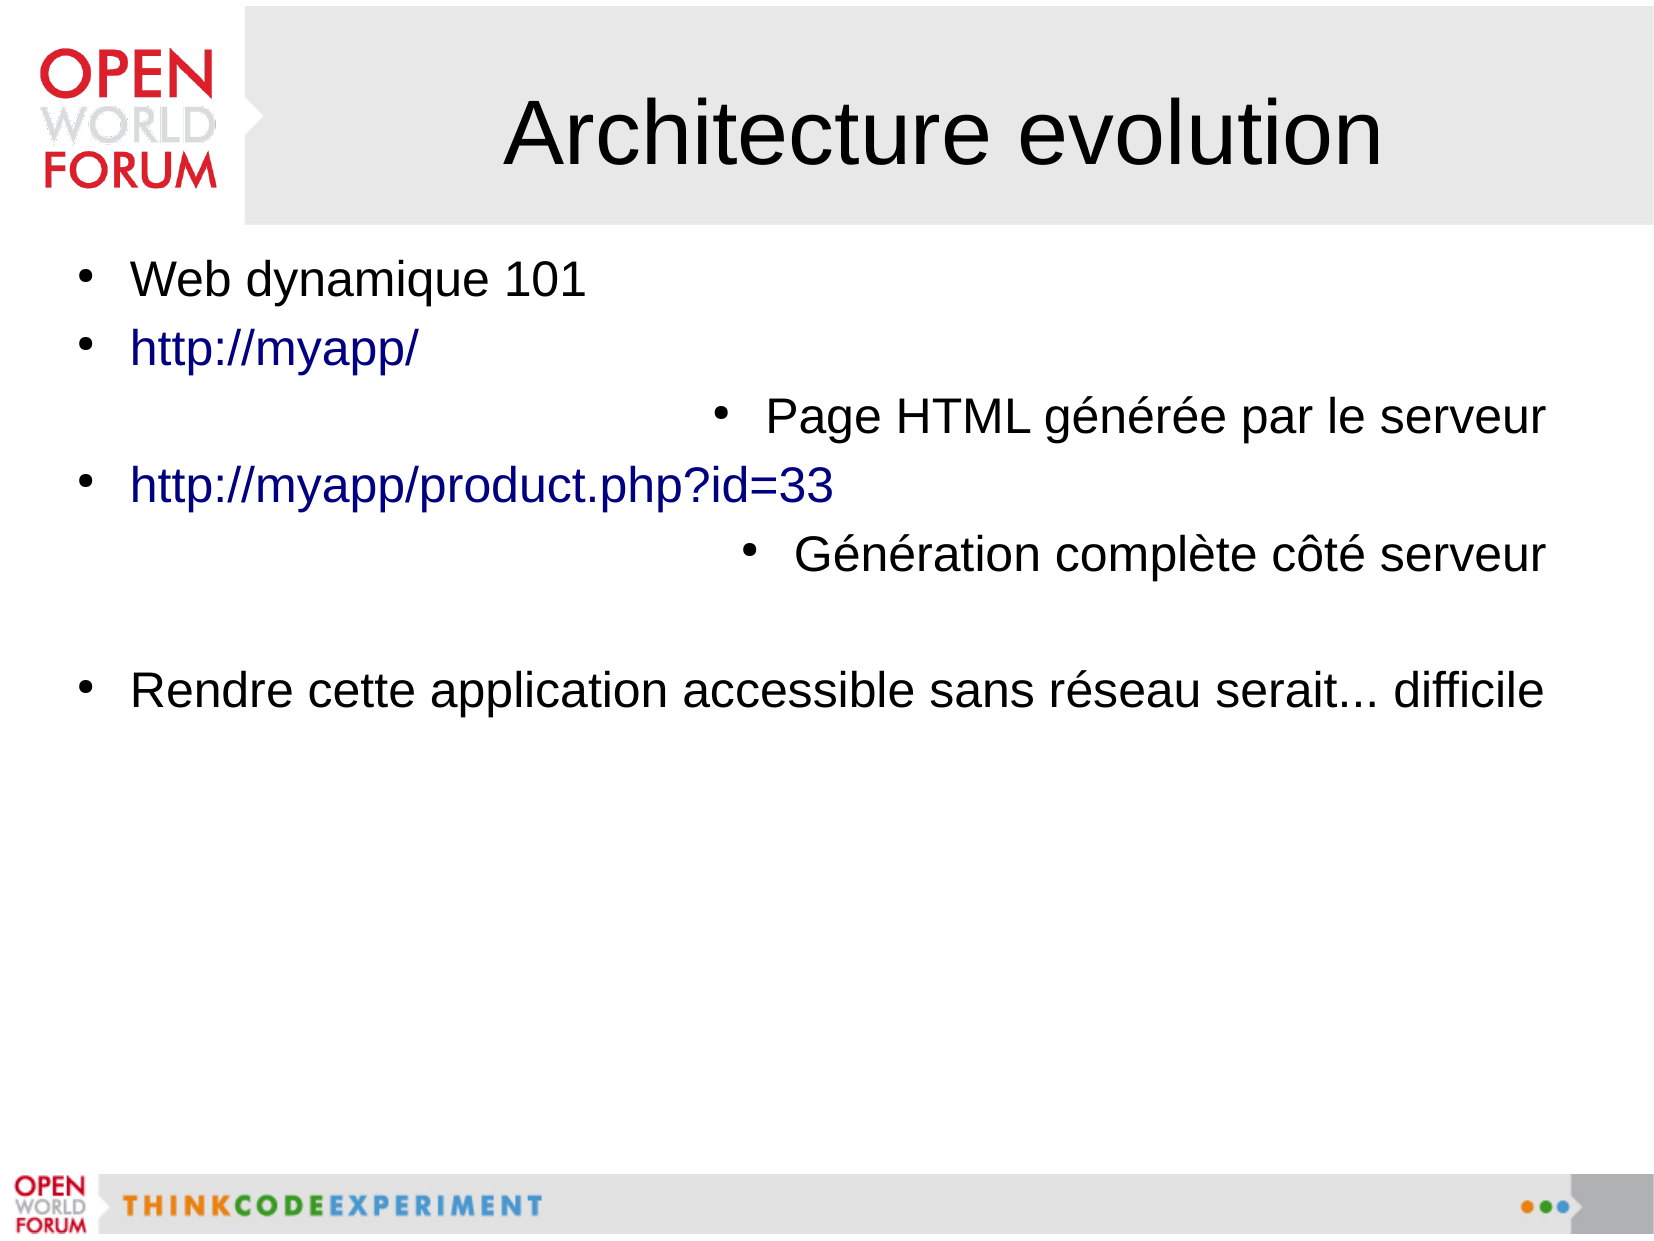

# Architecture evolution
Web dynamique 101
http://myapp/
Page HTML générée par le serveur
http://myapp/product.php?id=33
Génération complète côté serveur
Rendre cette application accessible sans réseau serait... difficile